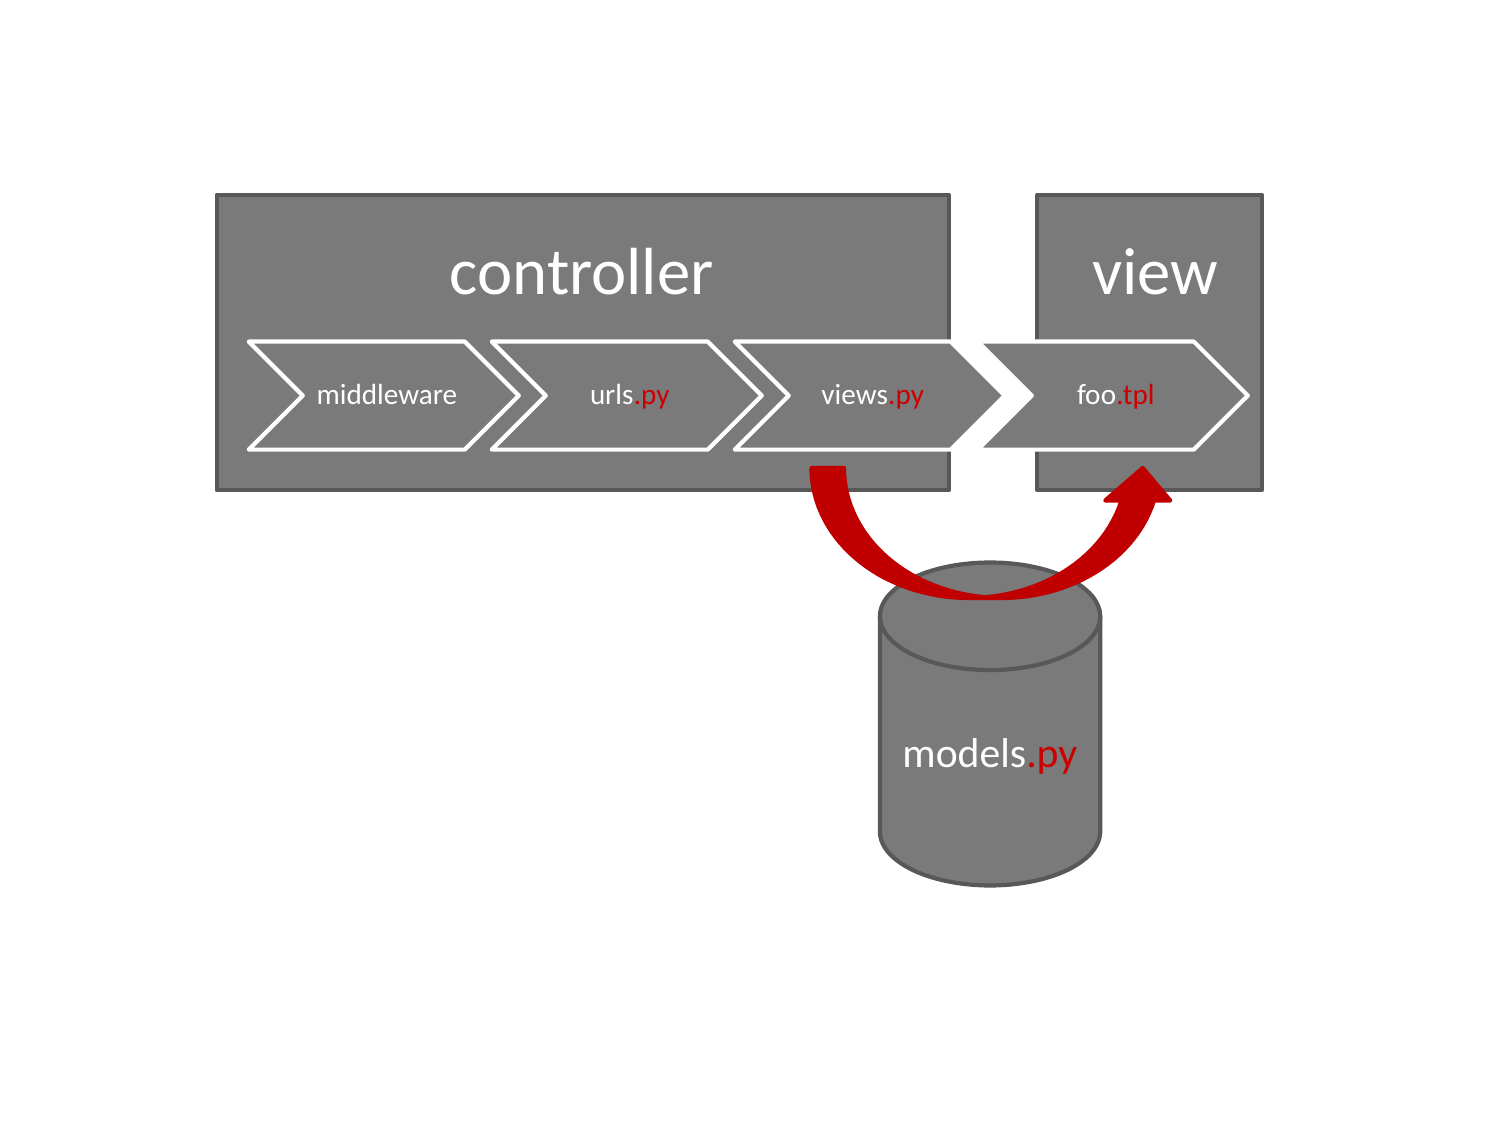

controller
view
middleware
urls.py
views.py
foo.tpl
models.py